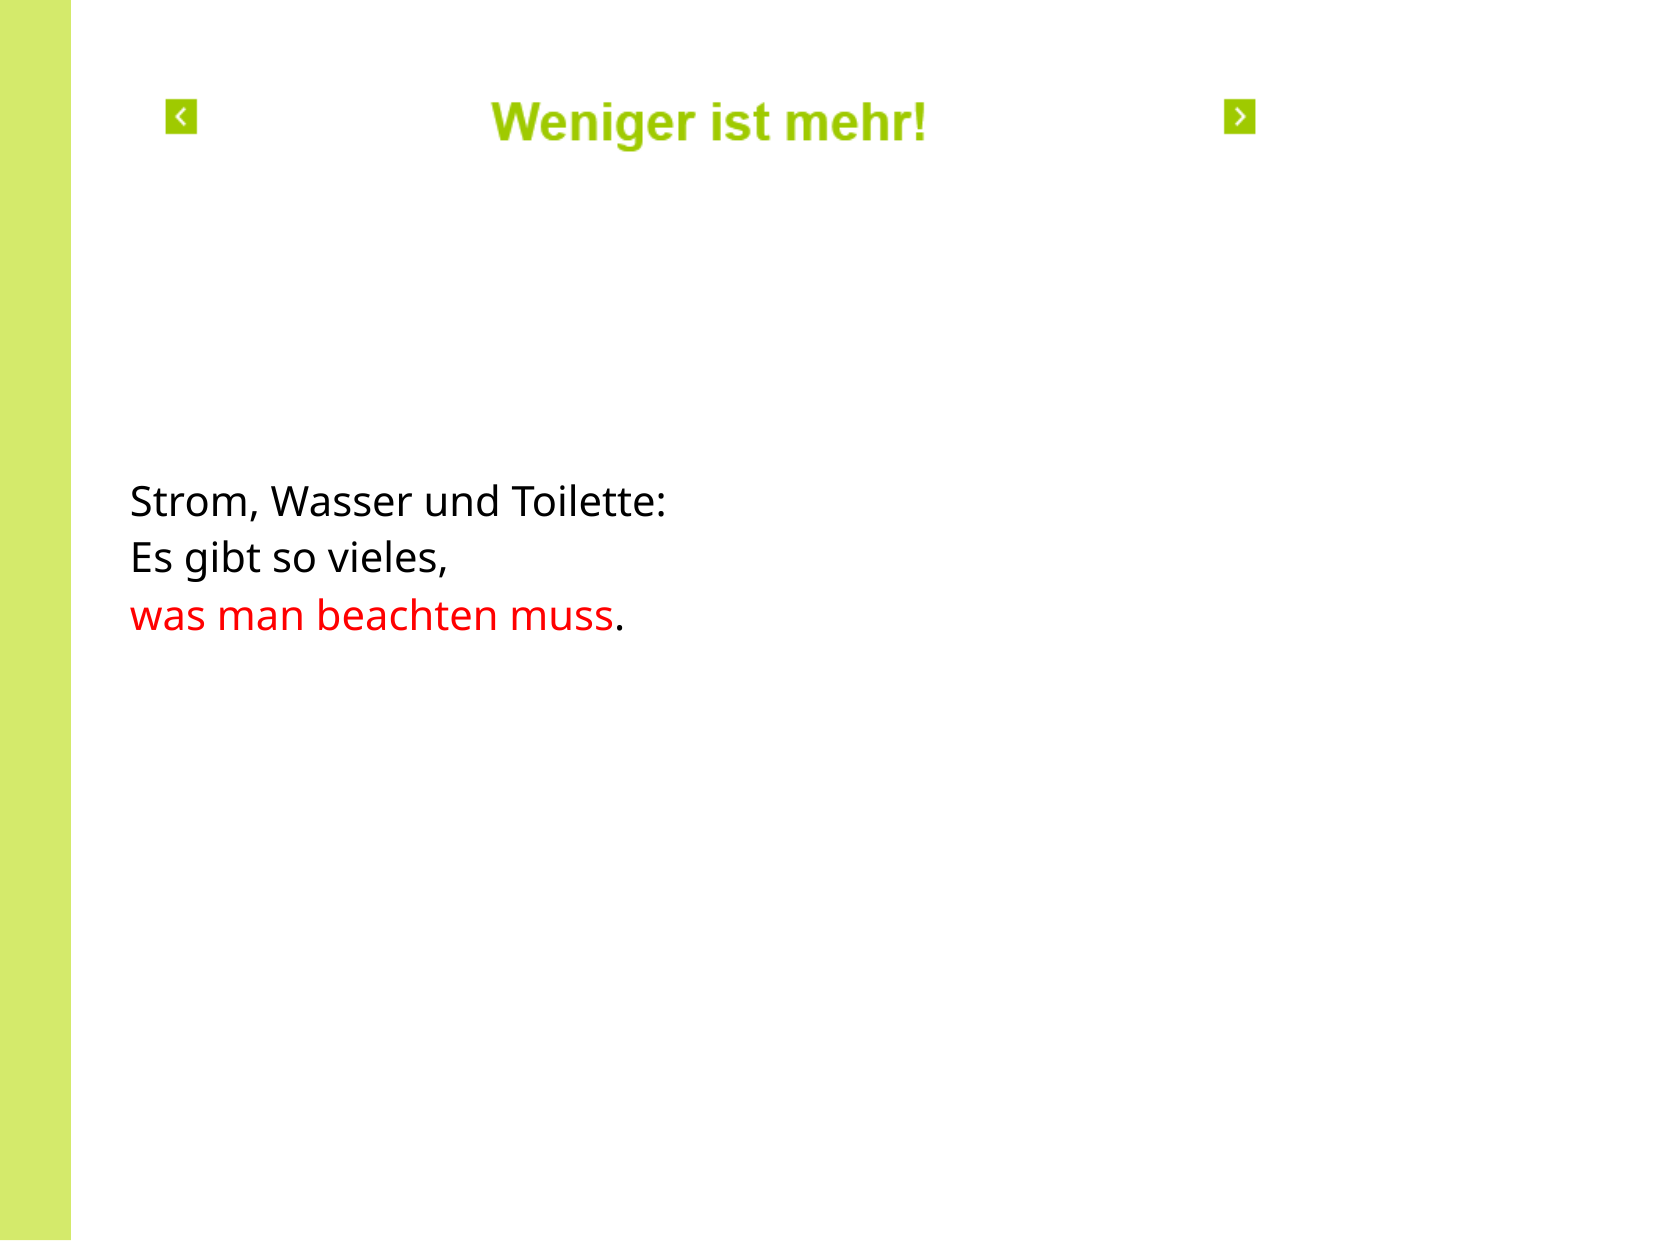

# Strom, Wasser und Toilette: Es gibt so vieles, was man beachten muss.